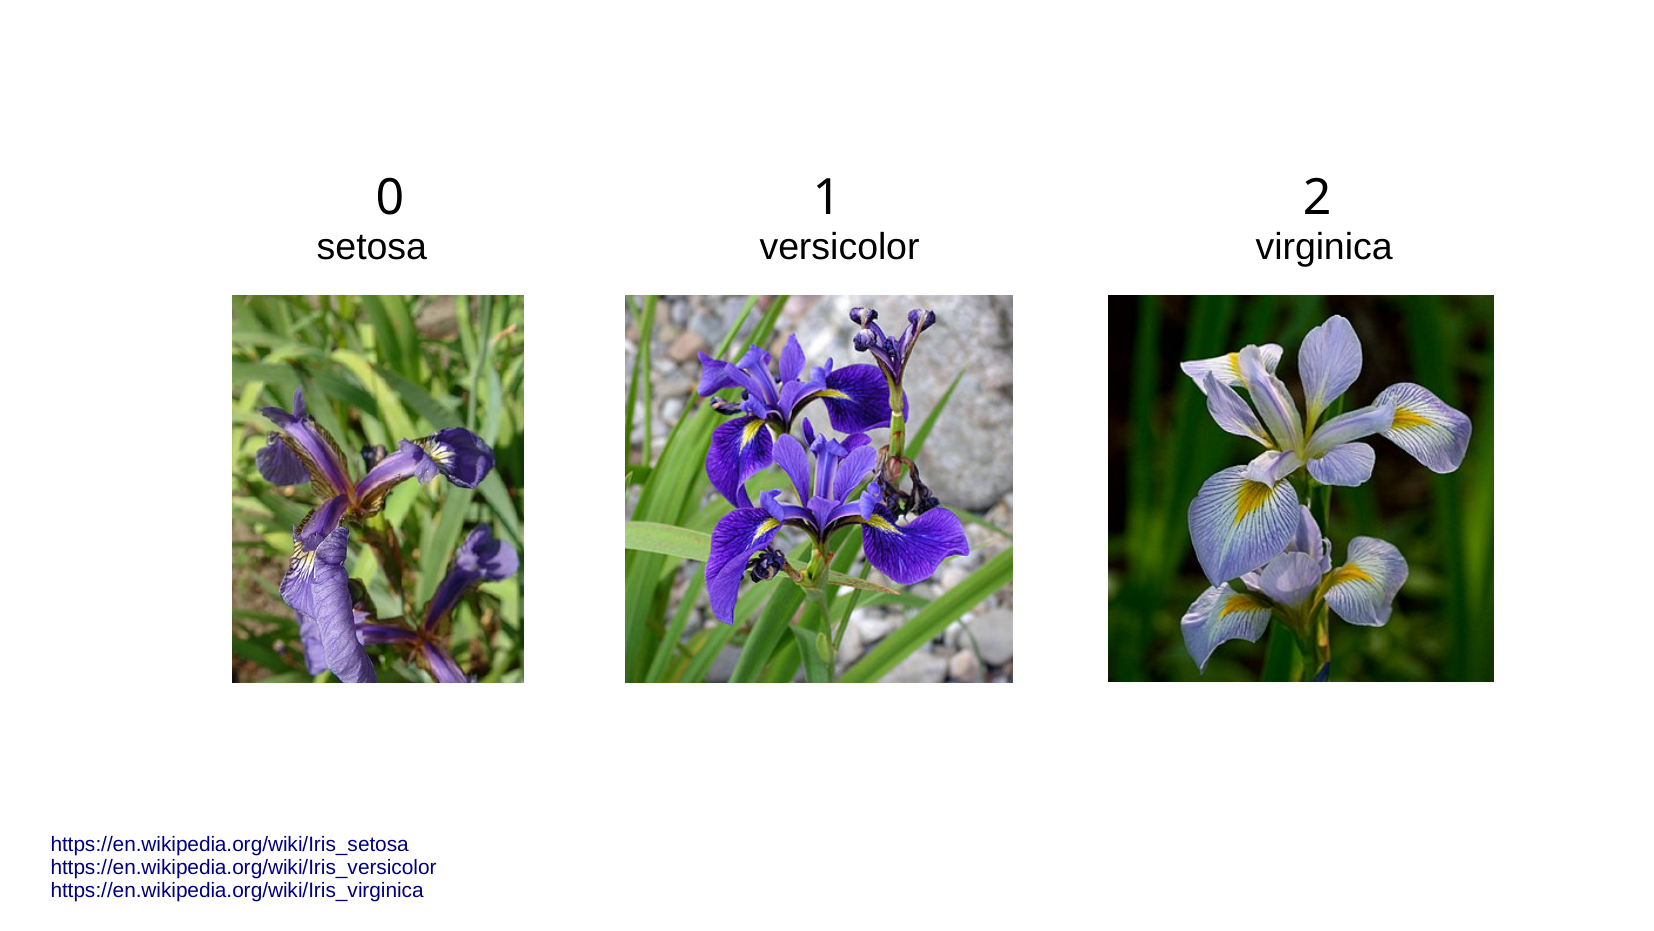

0
1
2
setosa
versicolor
virginica
https://en.wikipedia.org/wiki/Iris_setosa
https://en.wikipedia.org/wiki/Iris_versicolor
https://en.wikipedia.org/wiki/Iris_virginica